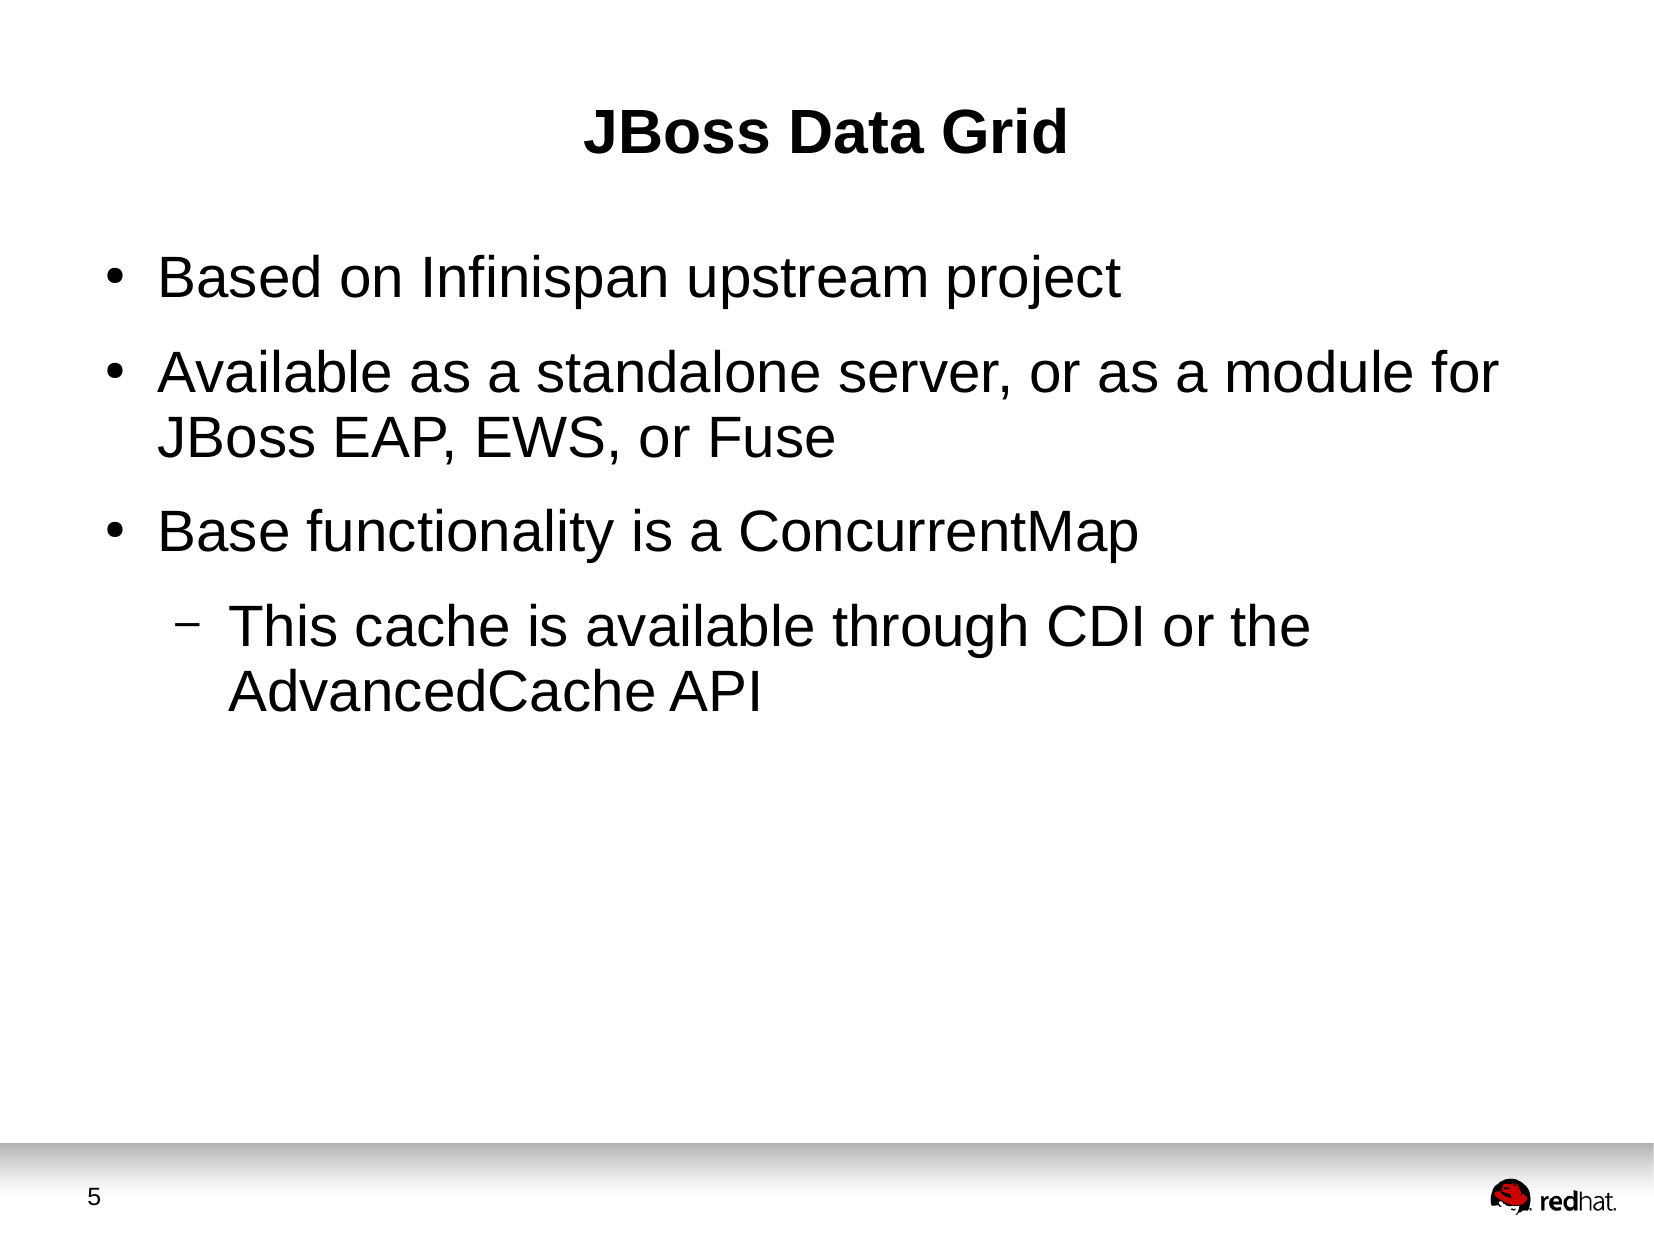

# JBoss Data Grid
Based on Infinispan upstream project
Available as a standalone server, or as a module for JBoss EAP, EWS, or Fuse
Base functionality is a ConcurrentMap
This cache is available through CDI or the AdvancedCache API